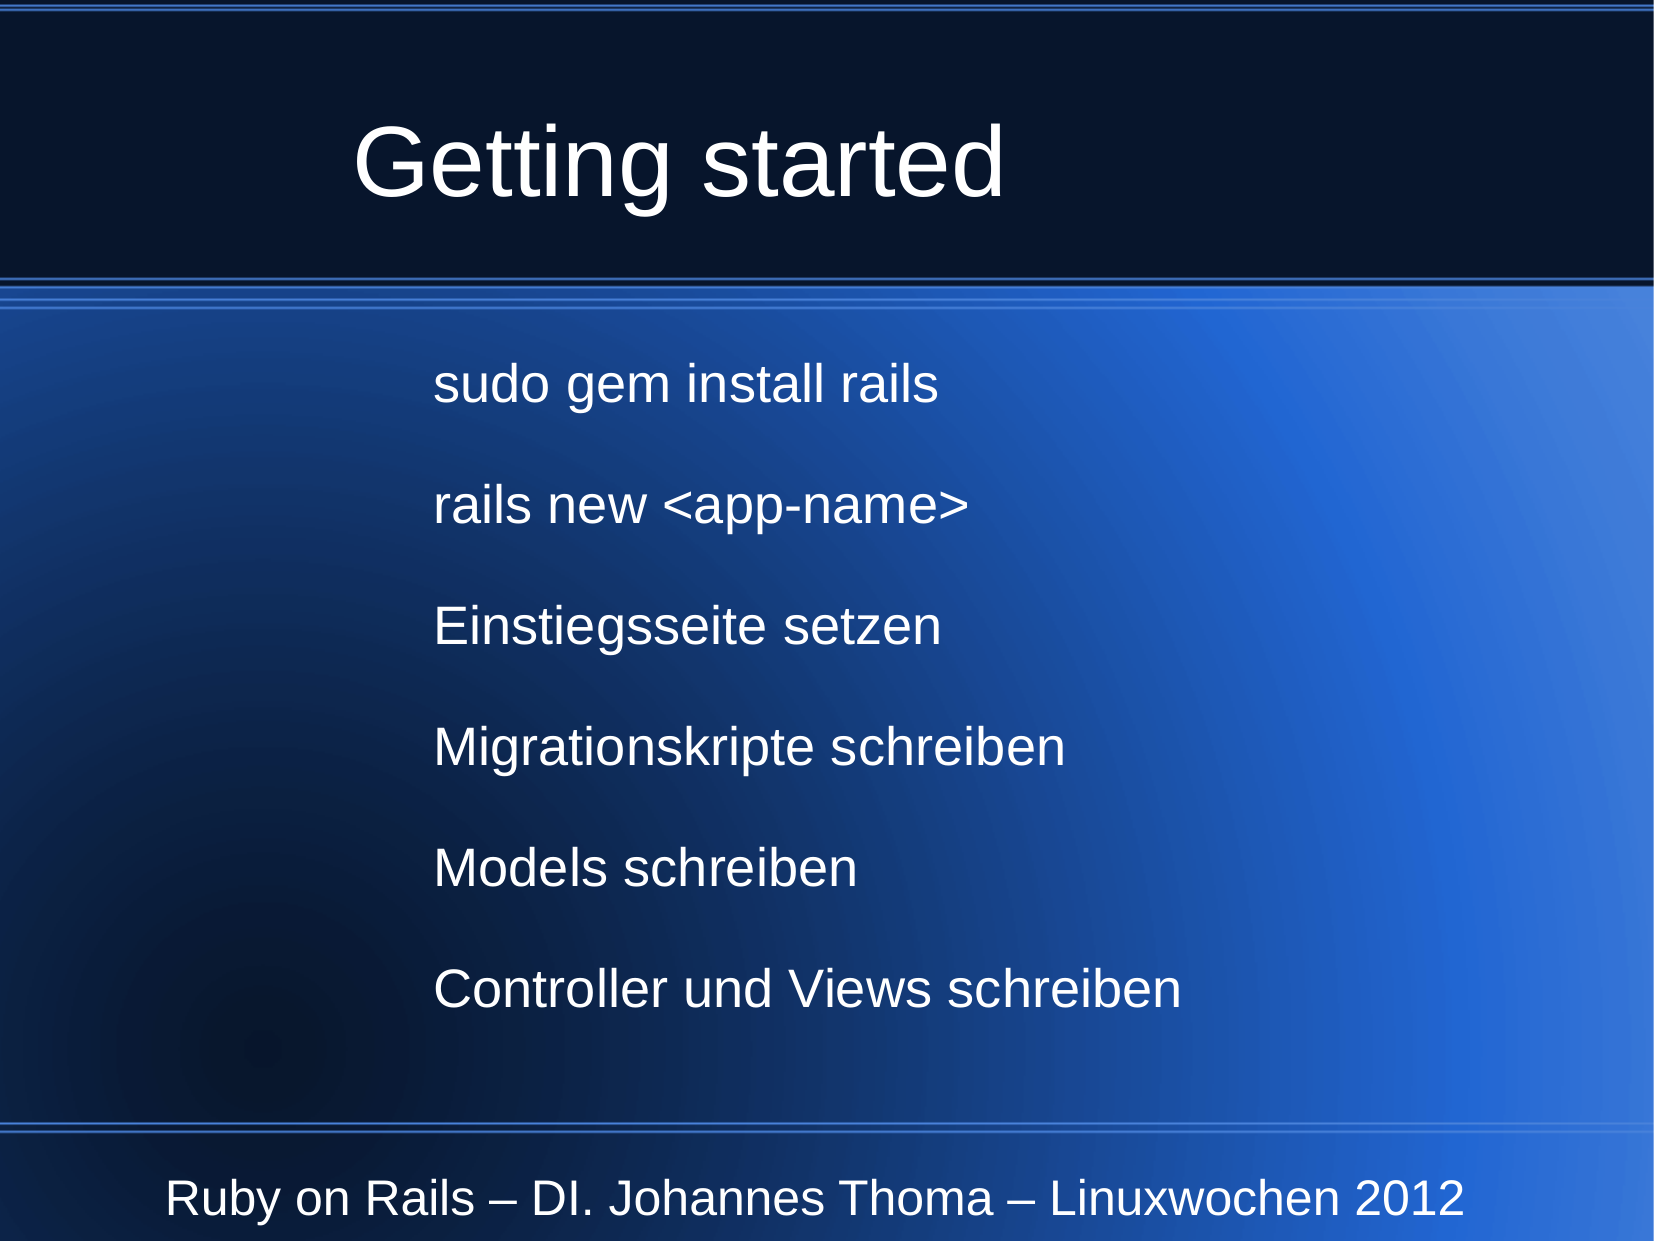

Getting started
sudo gem install rails
rails new <app-name>
Einstiegsseite setzen
Migrationskripte schreiben
Models schreiben
Controller und Views schreiben
Ruby on Rails – DI. Johannes Thoma – Linuxwochen 2012